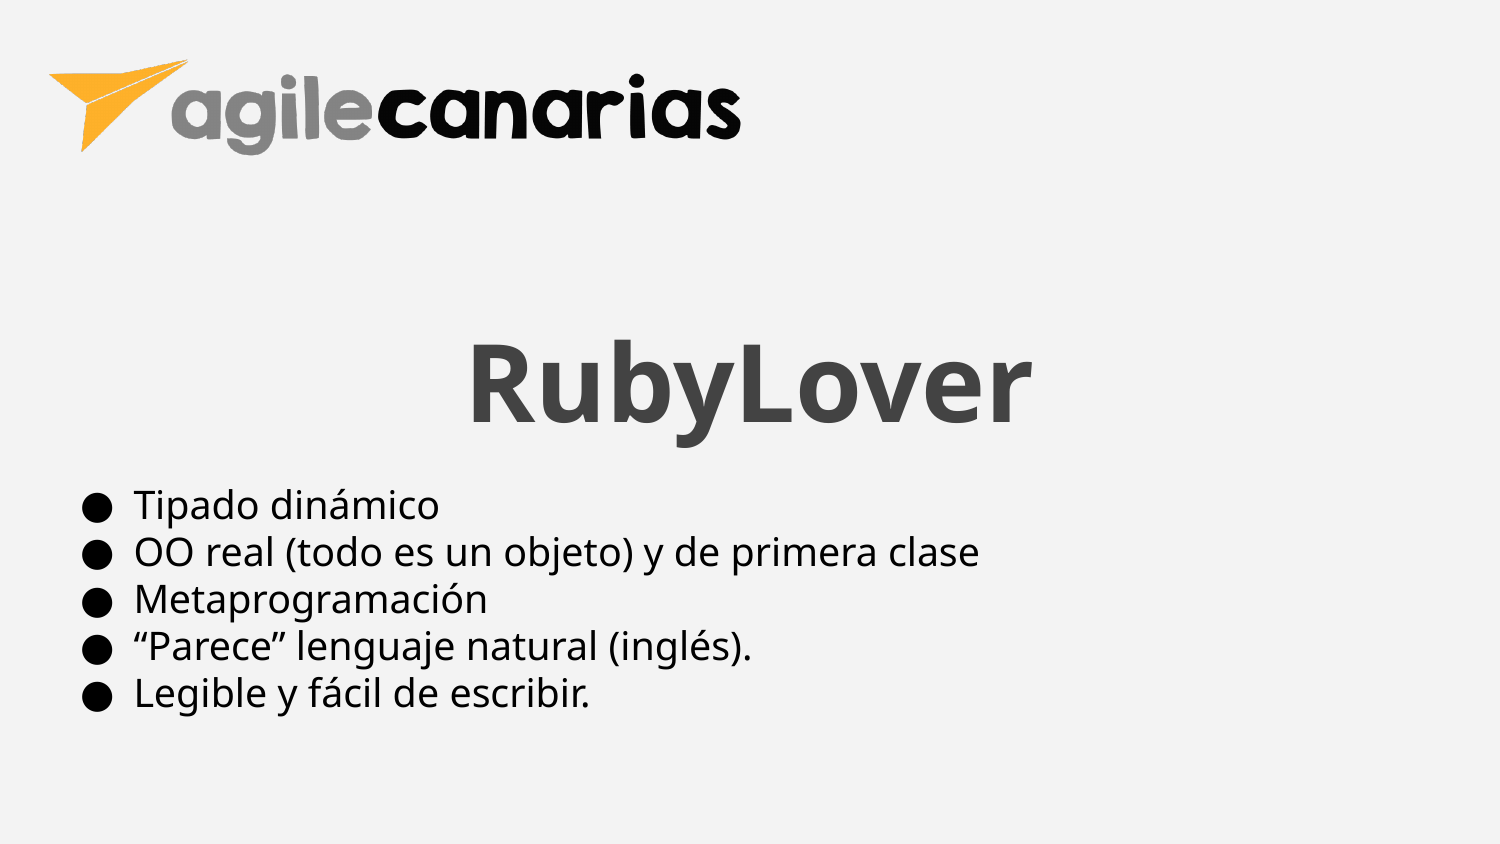

# RubyLover
Tipado dinámico
OO real (todo es un objeto) y de primera clase
Metaprogramación
“Parece” lenguaje natural (inglés).
Legible y fácil de escribir.